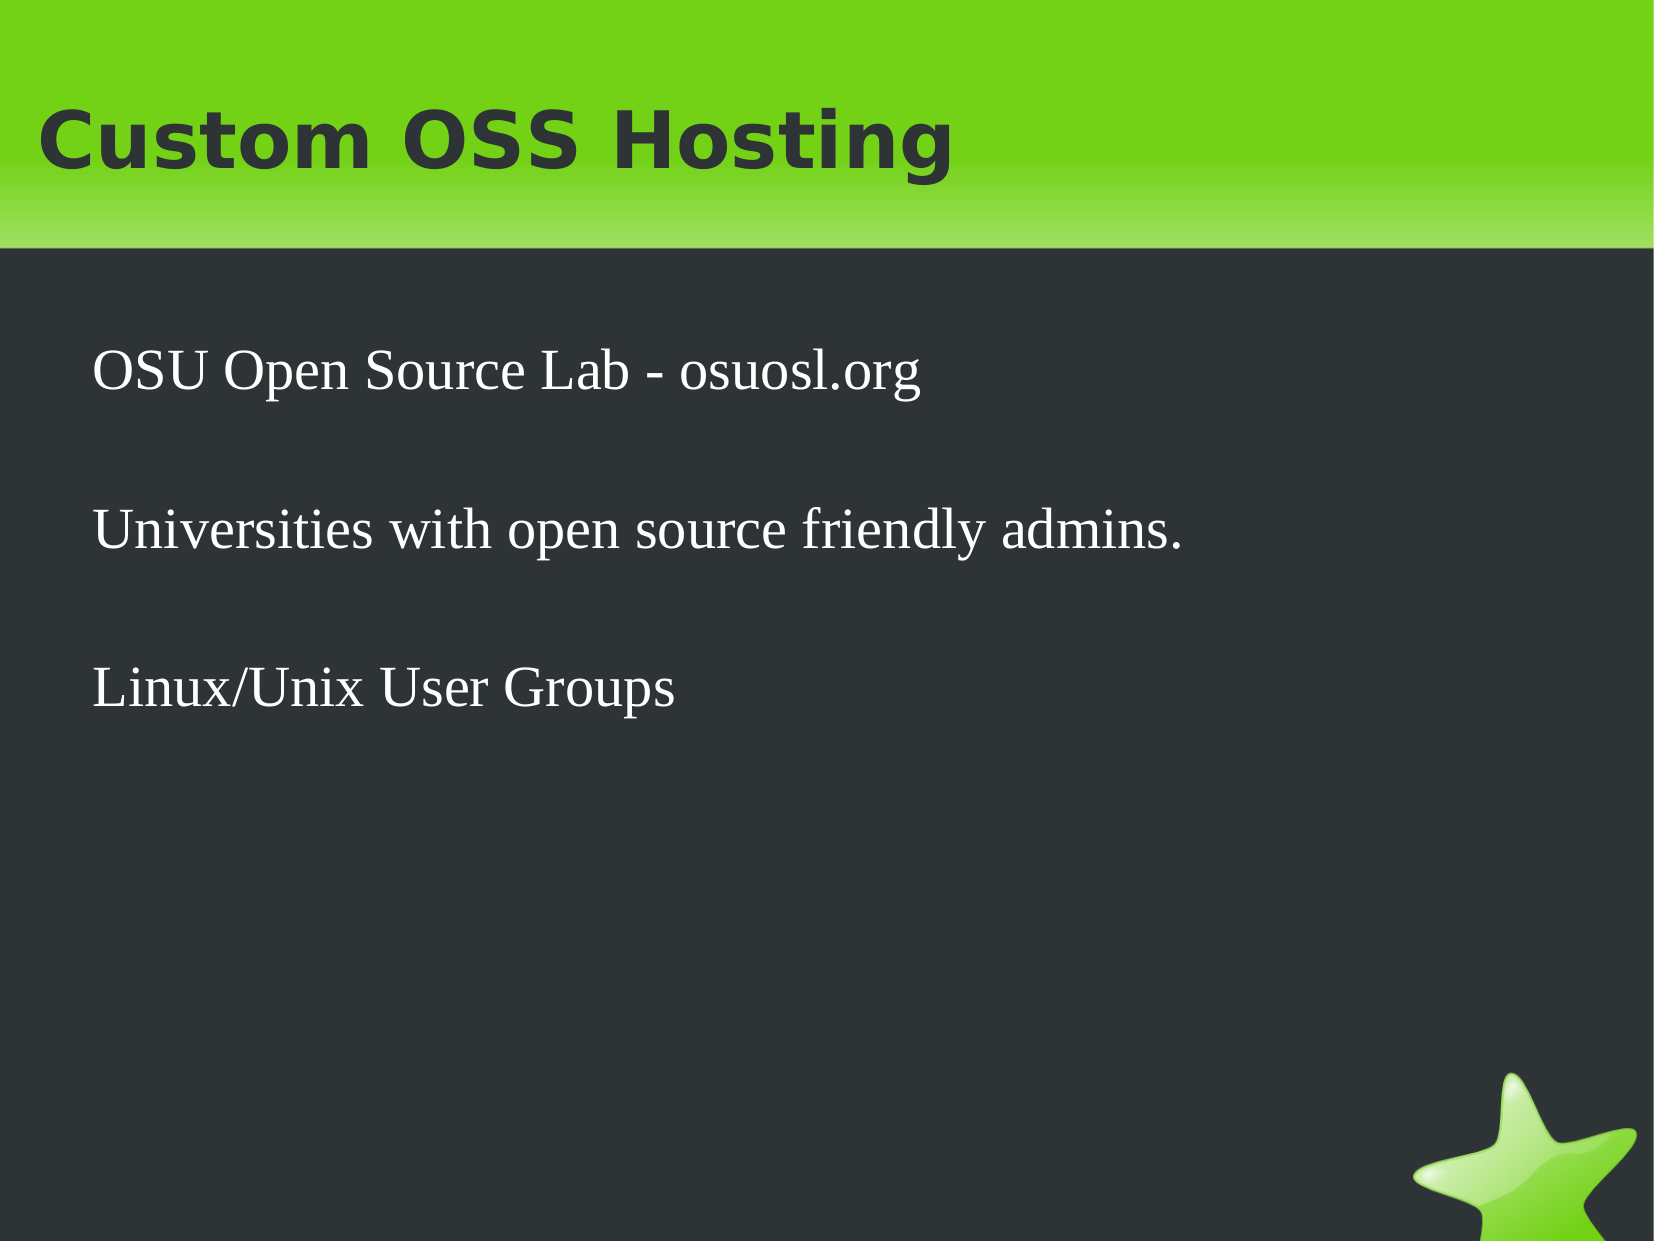

# Custom OSS Hosting
OSU Open Source Lab - osuosl.org
Universities with open source friendly admins.
Linux/Unix User Groups